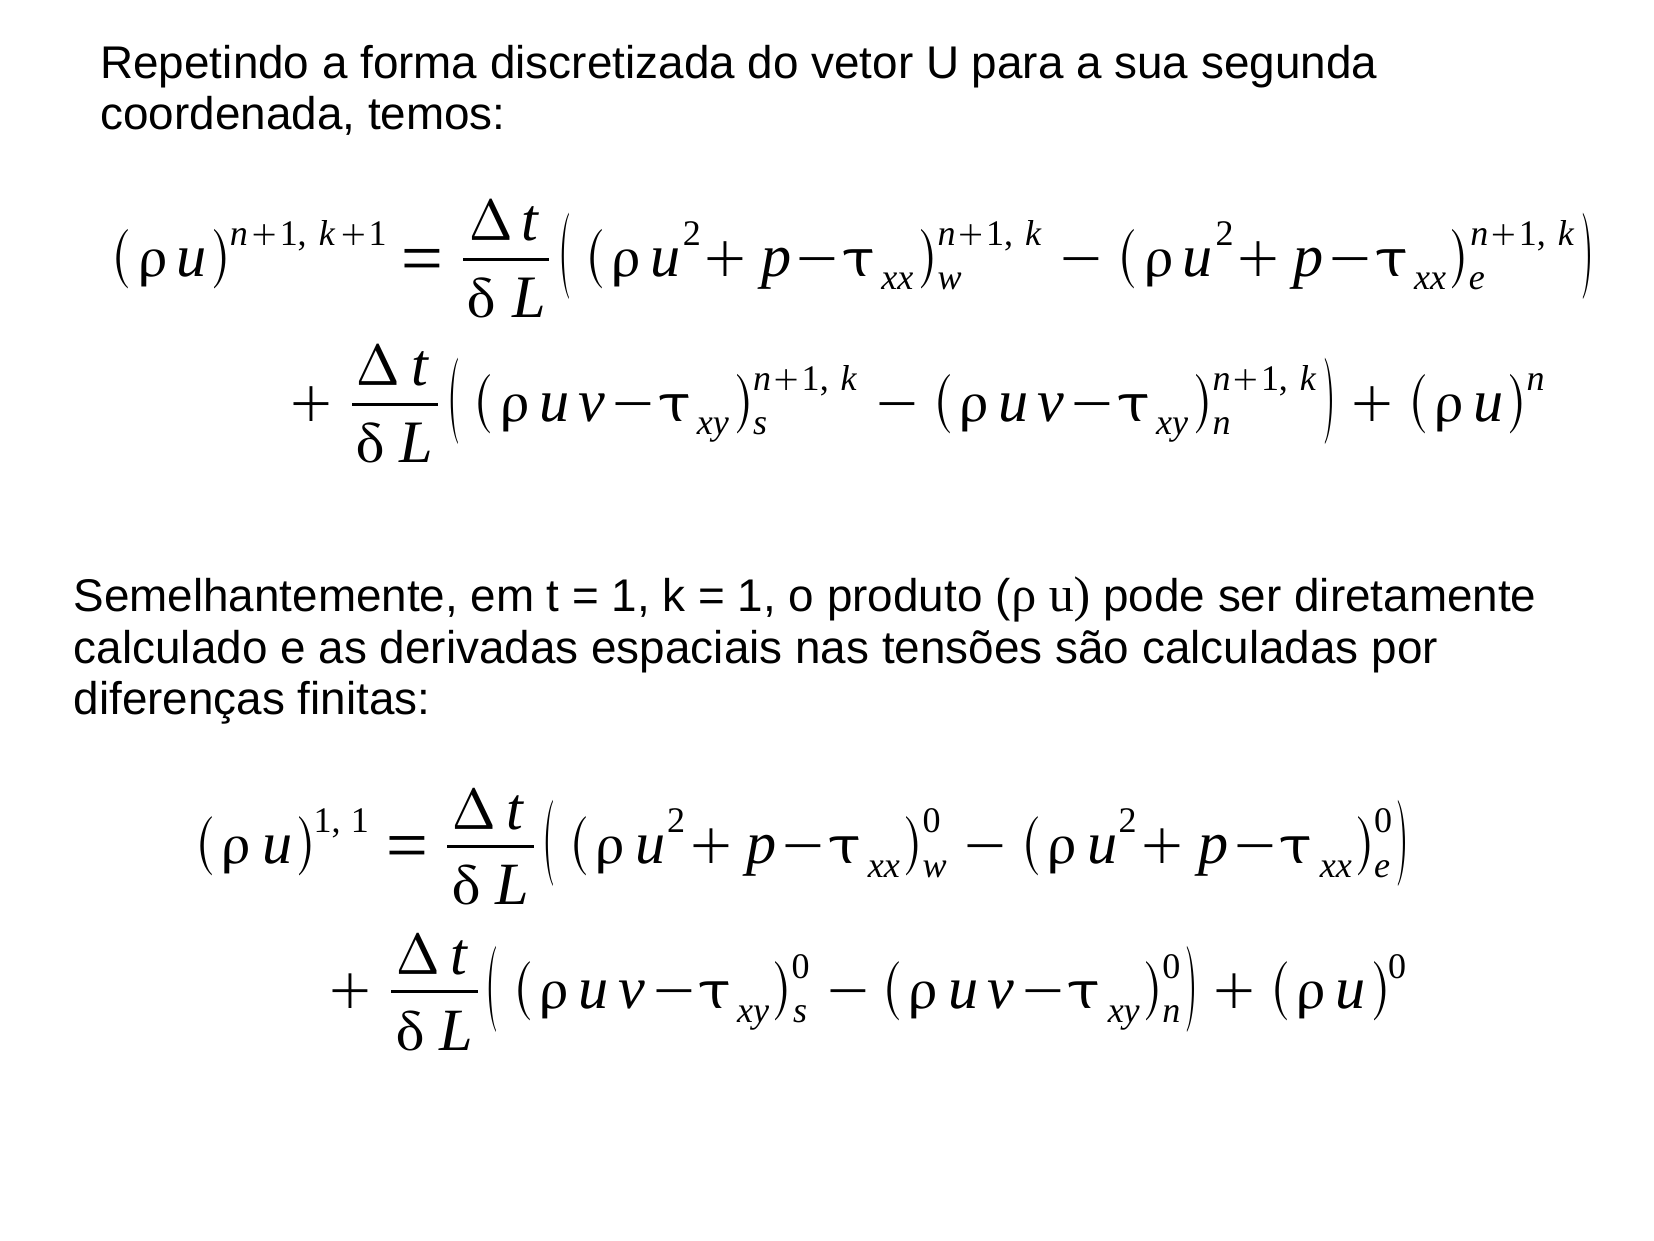

Repetindo a forma discretizada do vetor U para a sua segunda
coordenada, temos:
Semelhantemente, em t = 1, k = 1, o produto (ρ u) pode ser diretamente
calculado e as derivadas espaciais nas tensões são calculadas por
diferenças finitas: